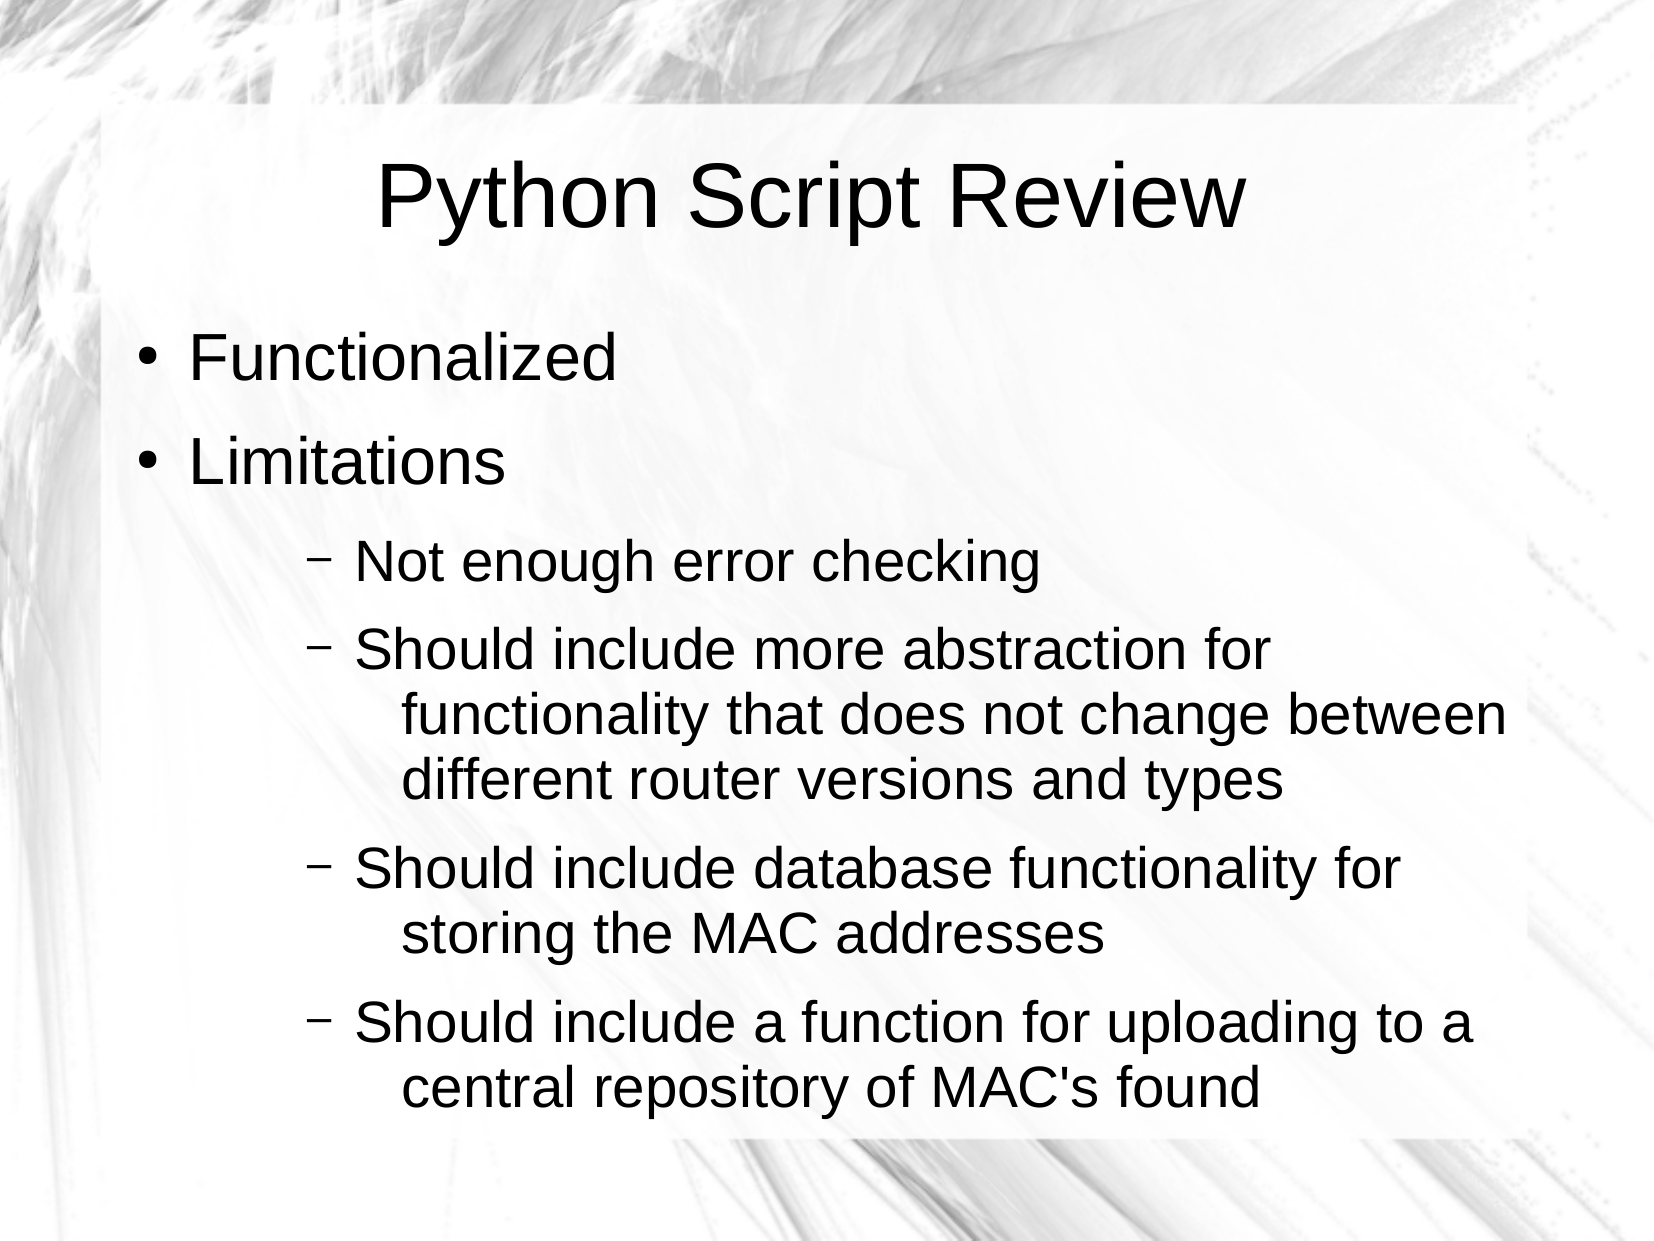

# Python Script Review
Functionalized
Limitations
Not enough error checking
Should include more abstraction for functionality that does not change between different router versions and types
Should include database functionality for storing the MAC addresses
Should include a function for uploading to a central repository of MAC's found